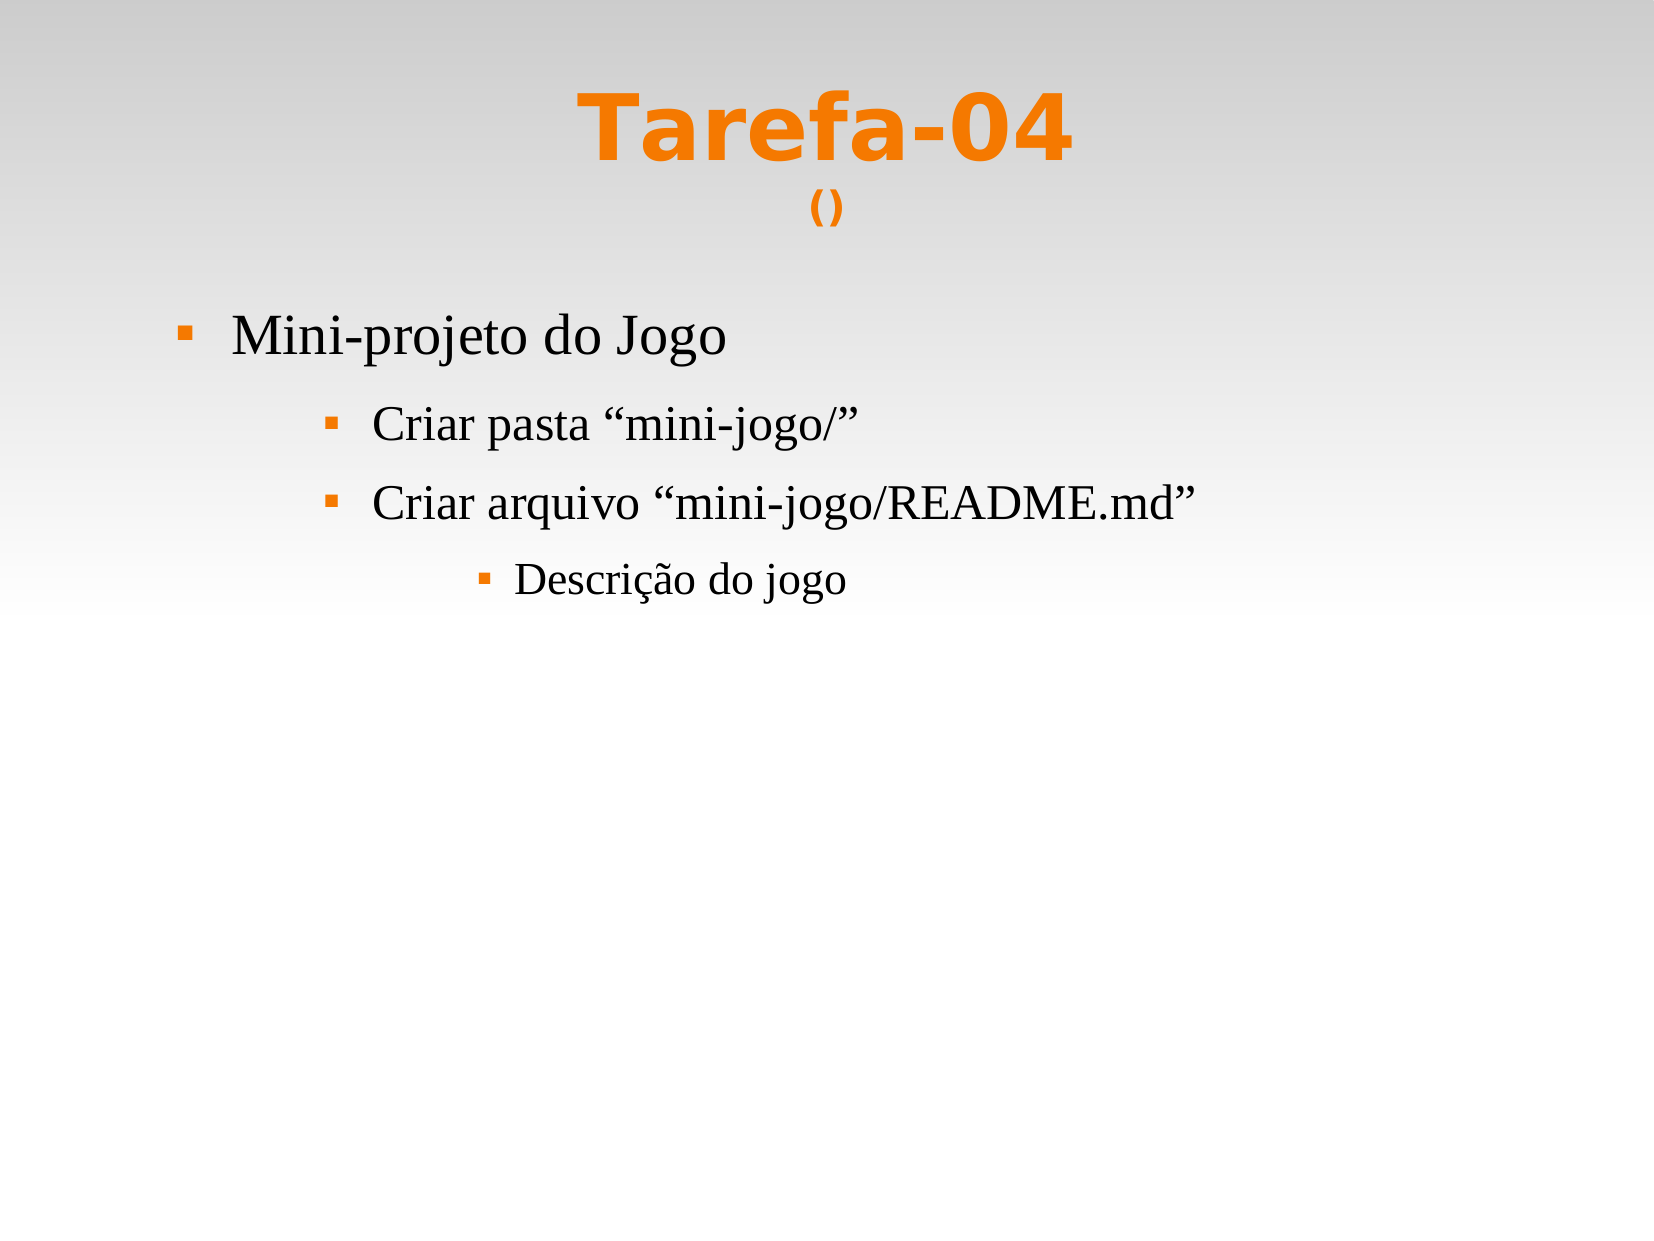

# Tarefa-04 ()
Mini-projeto do Jogo
Criar pasta “mini-jogo/”
Criar arquivo “mini-jogo/README.md”
Descrição do jogo